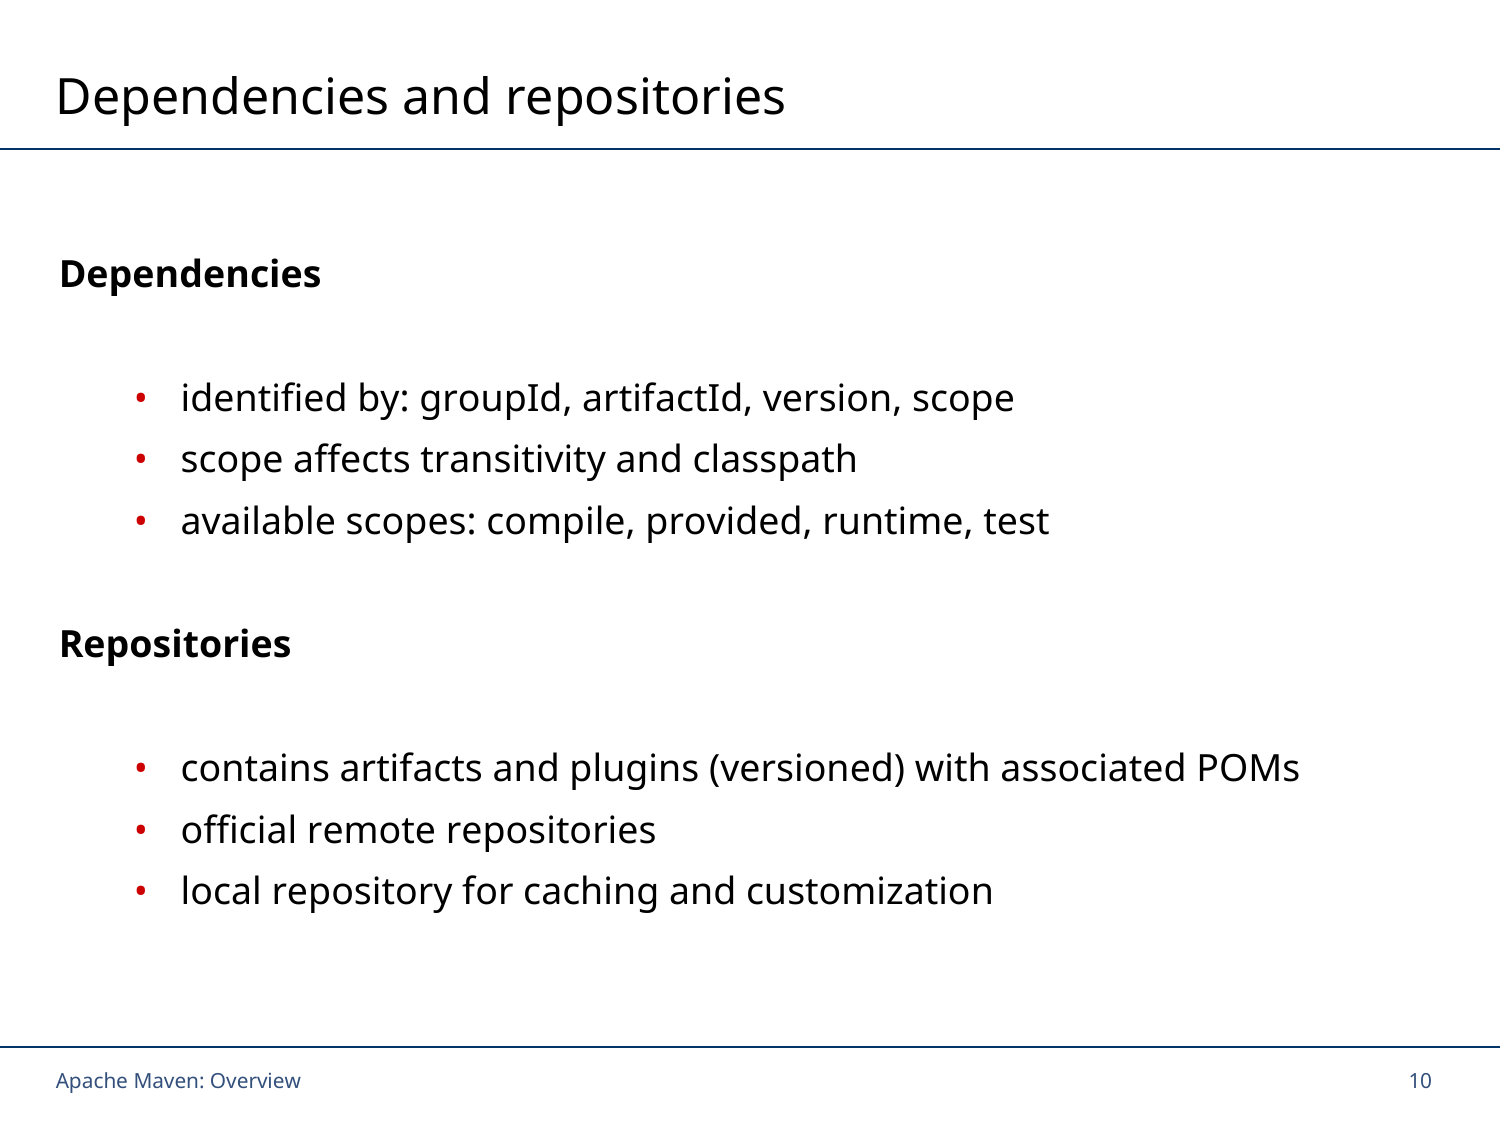

# Dependencies and repositories
Dependencies
identified by: groupId, artifactId, version, scope
scope affects transitivity and classpath
available scopes: compile, provided, runtime, test
Repositories
contains artifacts and plugins (versioned) with associated POMs
official remote repositories
local repository for caching and customization
Apache Maven: Overview
10